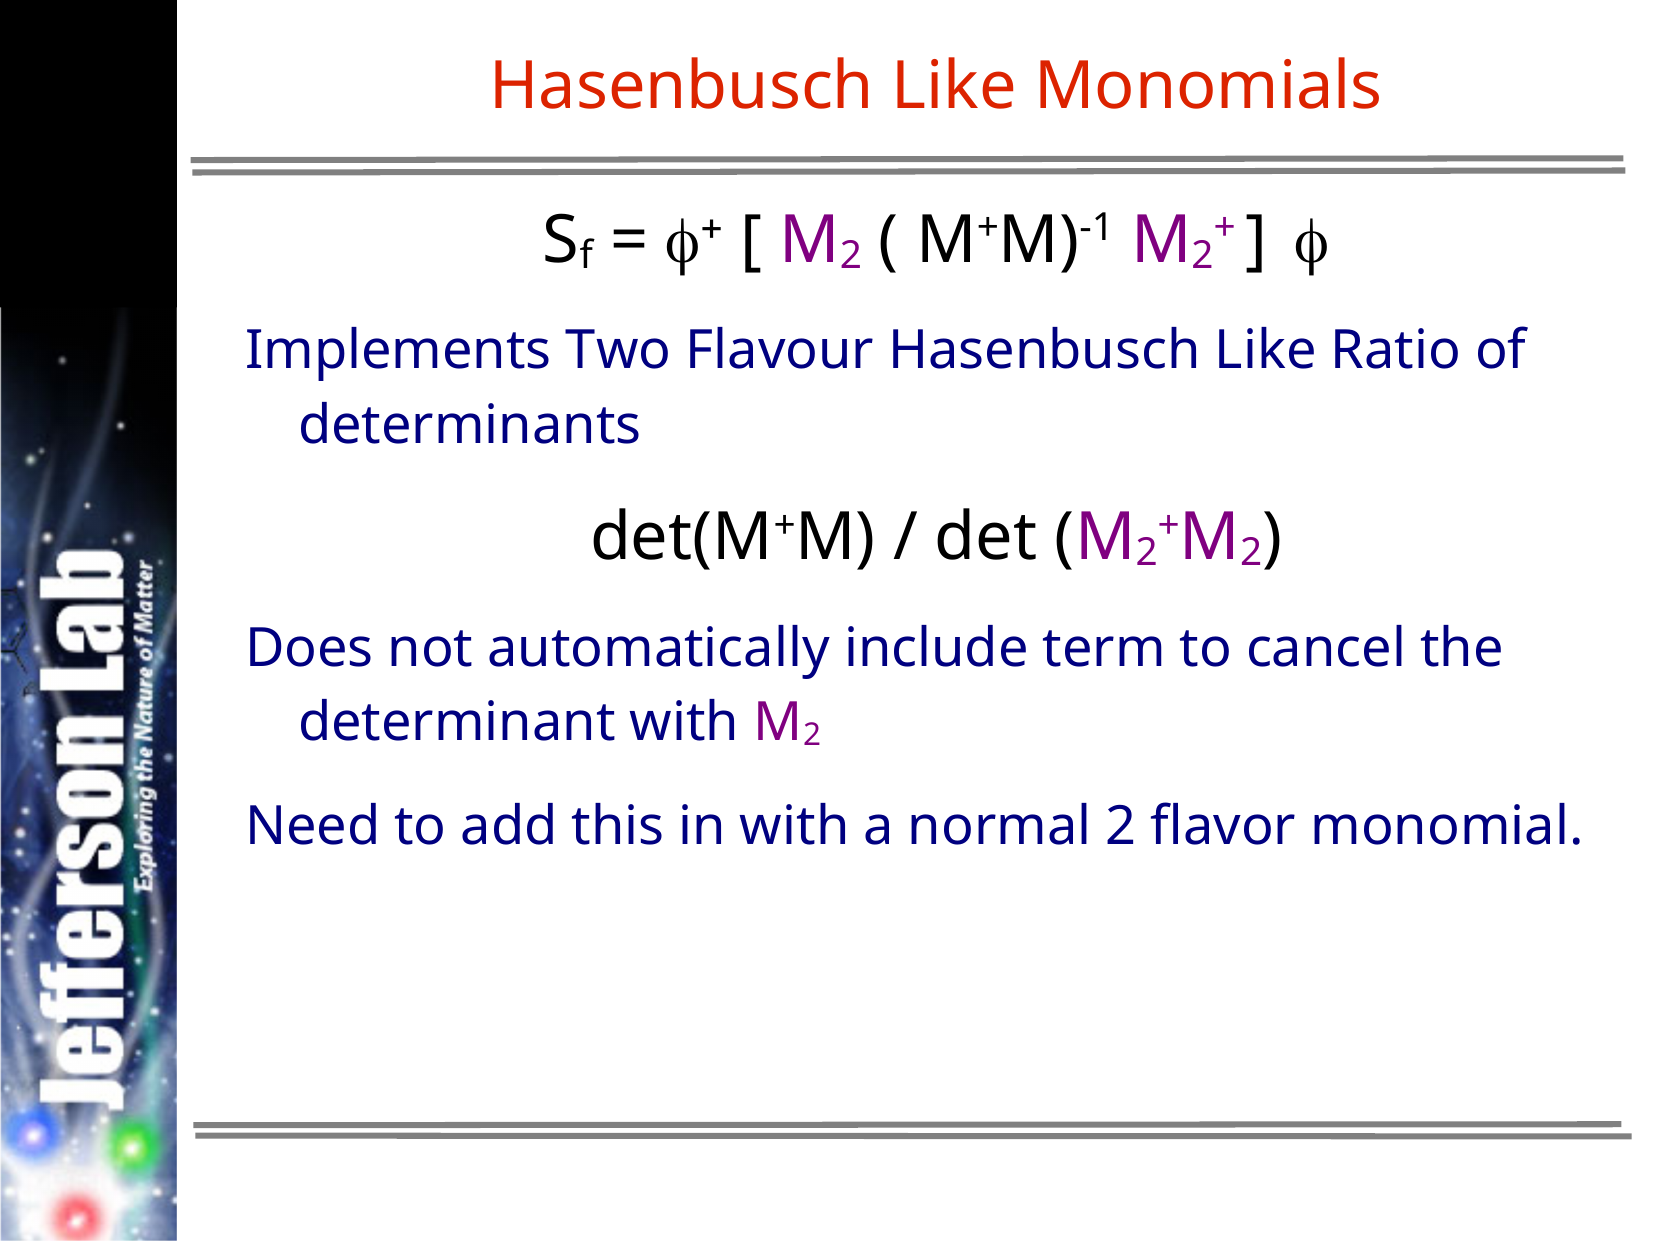

# Hasenbusch Like Monomials
Sf = + [ M2 ( M+M)-1 M2+ ] f
Implements Two Flavour Hasenbusch Like Ratio of determinants
det(M+M) / det (M2+M2)
Does not automatically include term to cancel the determinant with M2
Need to add this in with a normal 2 flavor monomial.